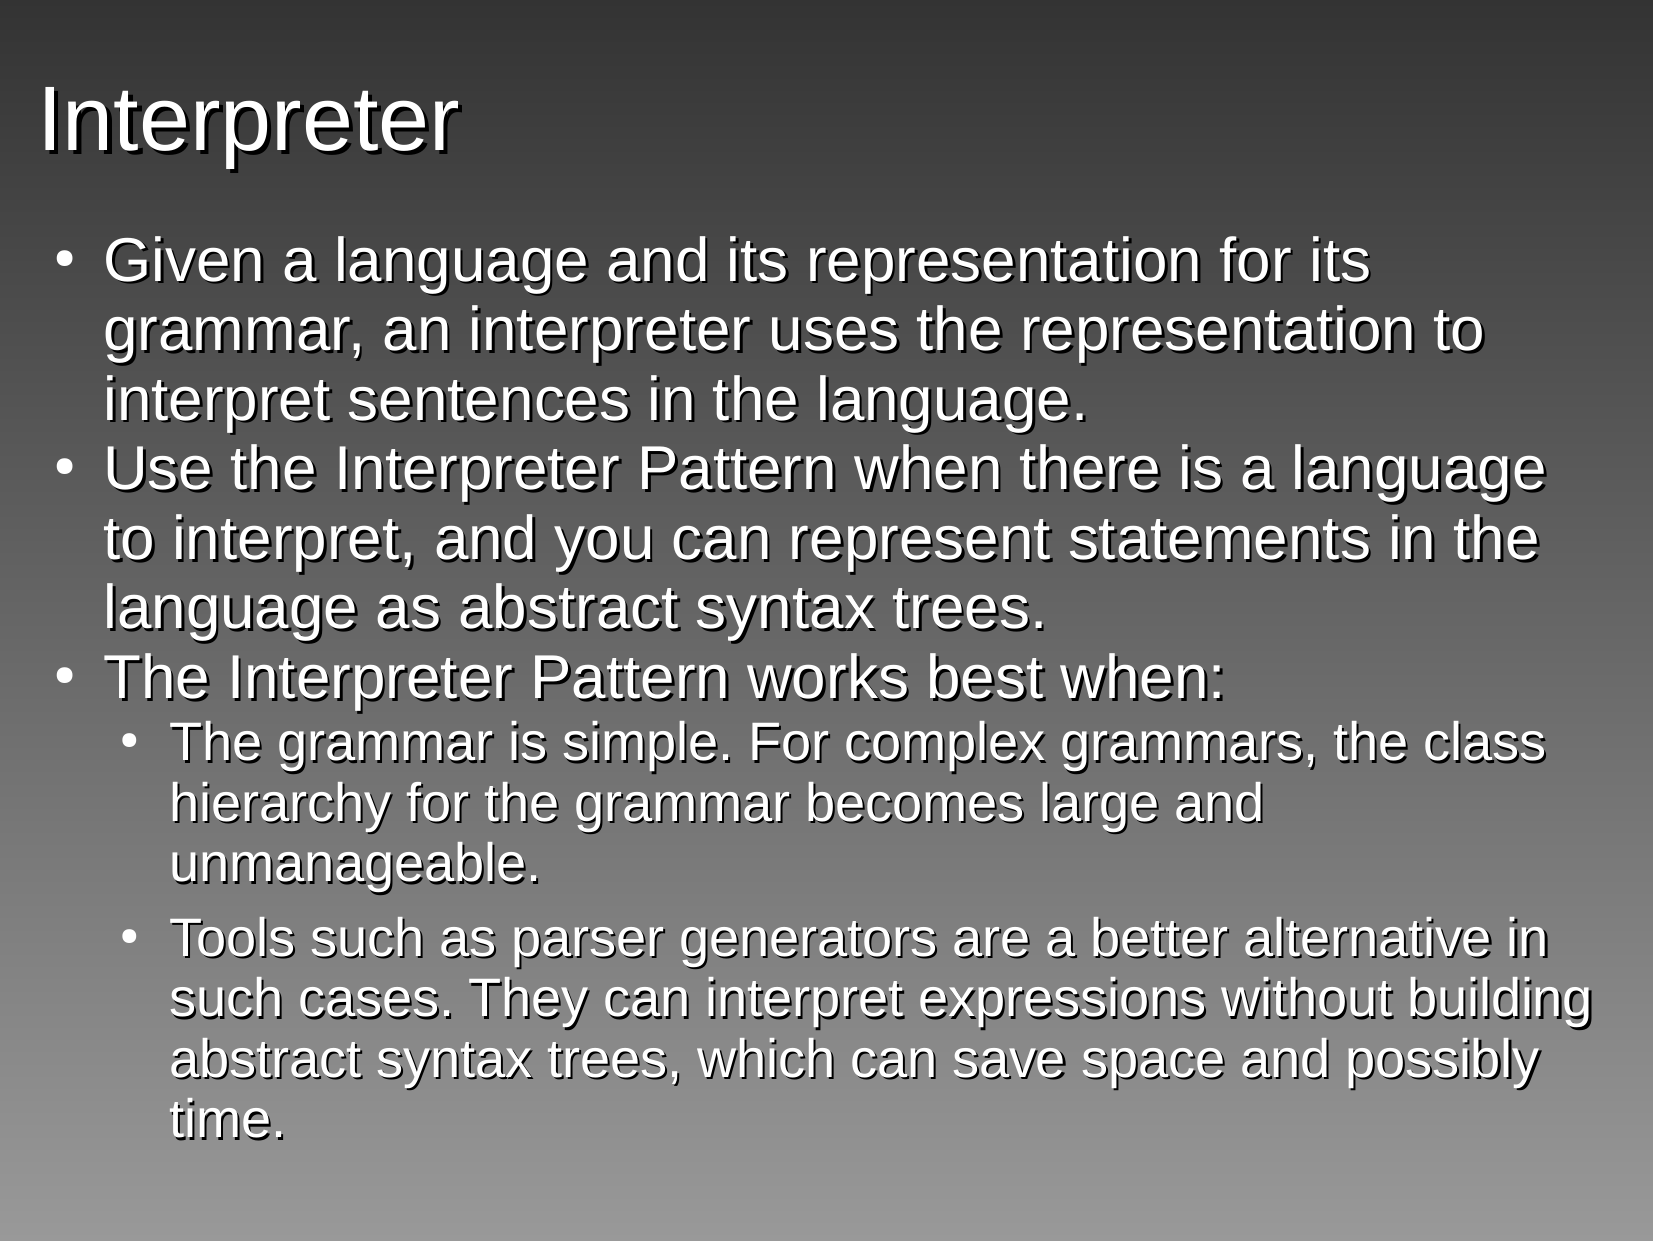

# Interpreter
Given a language and its representation for its grammar, an interpreter uses the representation to interpret sentences in the language.
Use the Interpreter Pattern when there is a language to interpret, and you can represent statements in the language as abstract syntax trees.
The Interpreter Pattern works best when:
The grammar is simple. For complex grammars, the class hierarchy for the grammar becomes large and unmanageable.
Tools such as parser generators are a better alternative in such cases. They can interpret expressions without building abstract syntax trees, which can save space and possibly time.